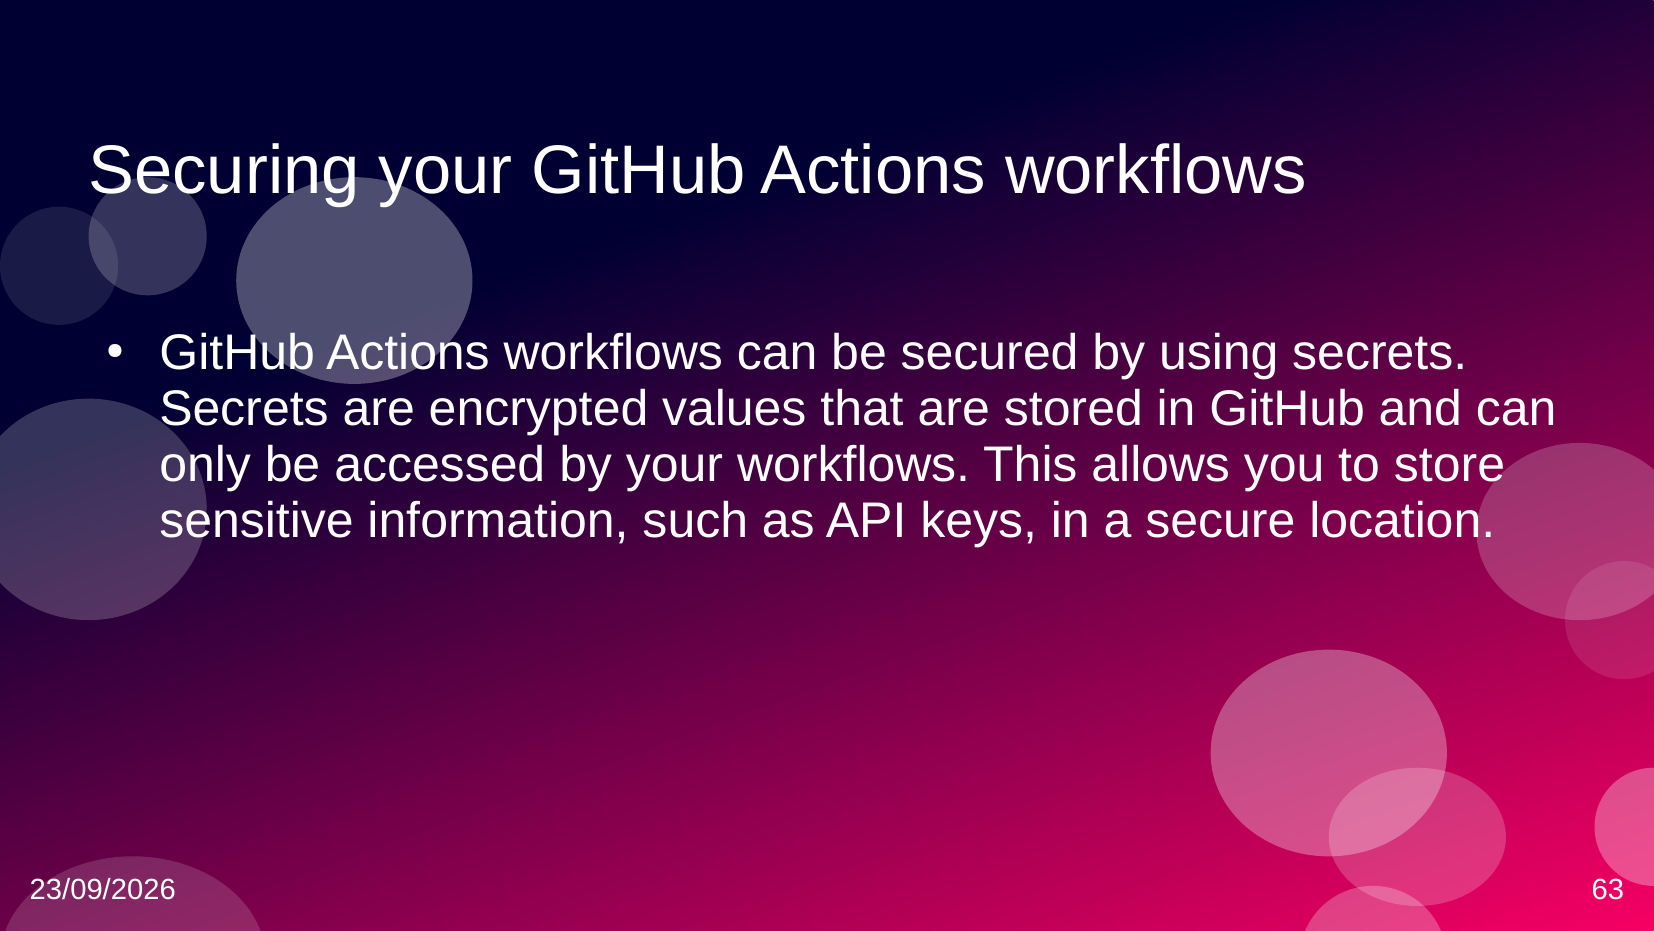

# Securing your GitHub Actions workflows
GitHub Actions workflows can be secured by using secrets. Secrets are encrypted values that are stored in GitHub and can only be accessed by your workflows. This allows you to store sensitive information, such as API keys, in a secure location.
63